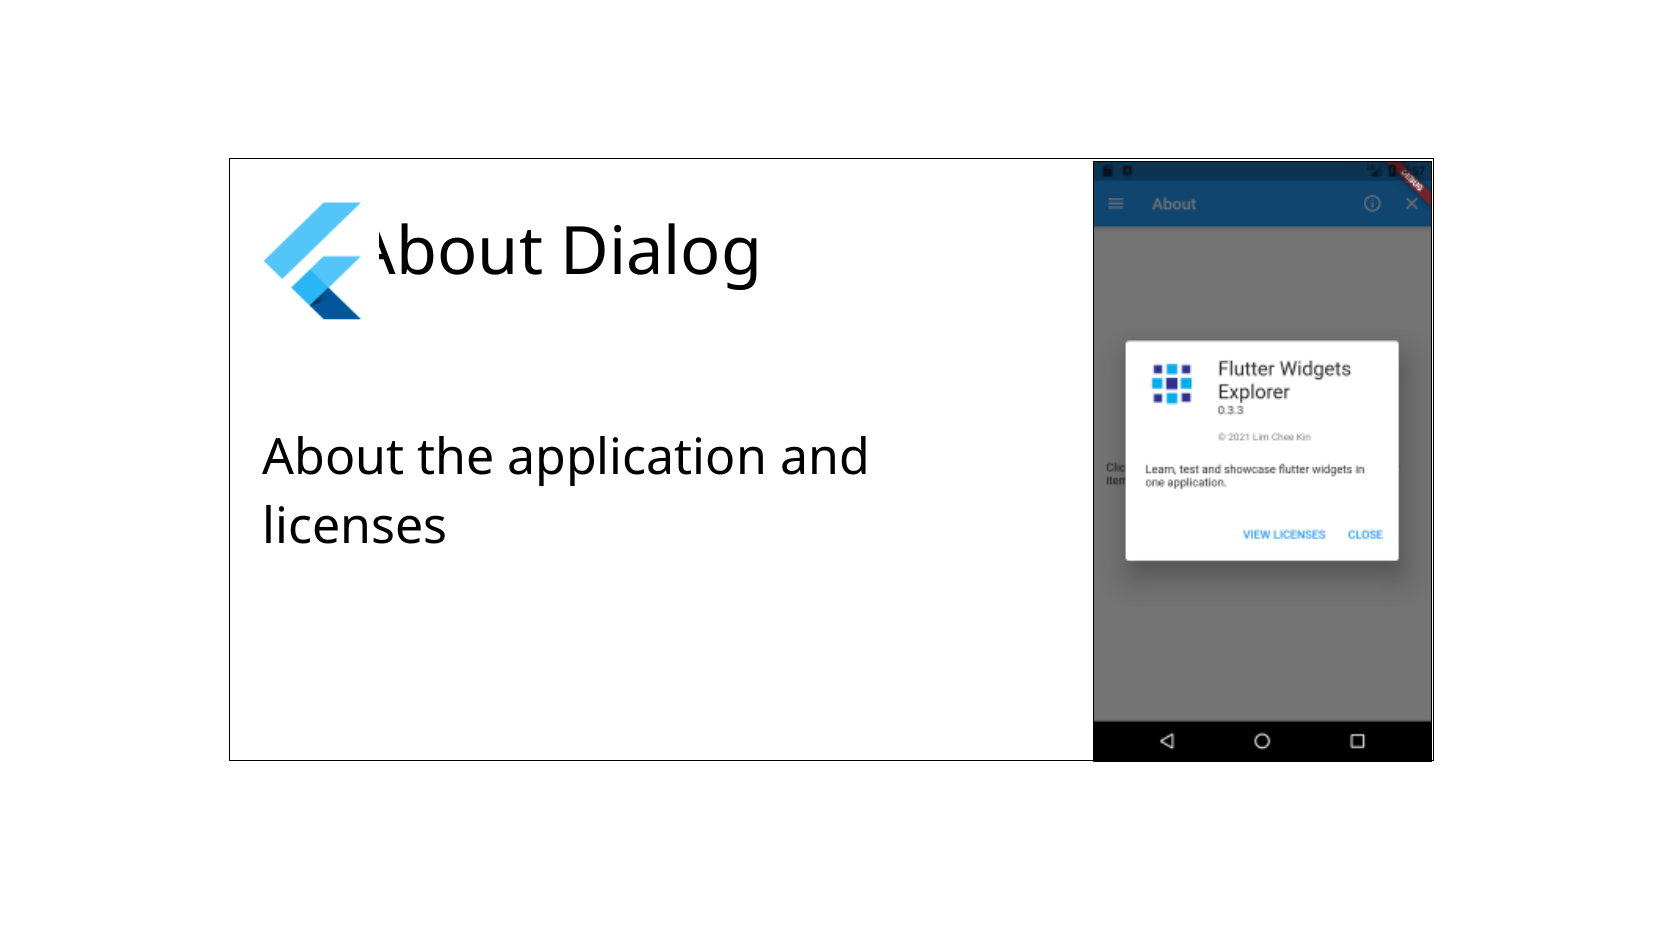

# About Dialog
About the application and licenses